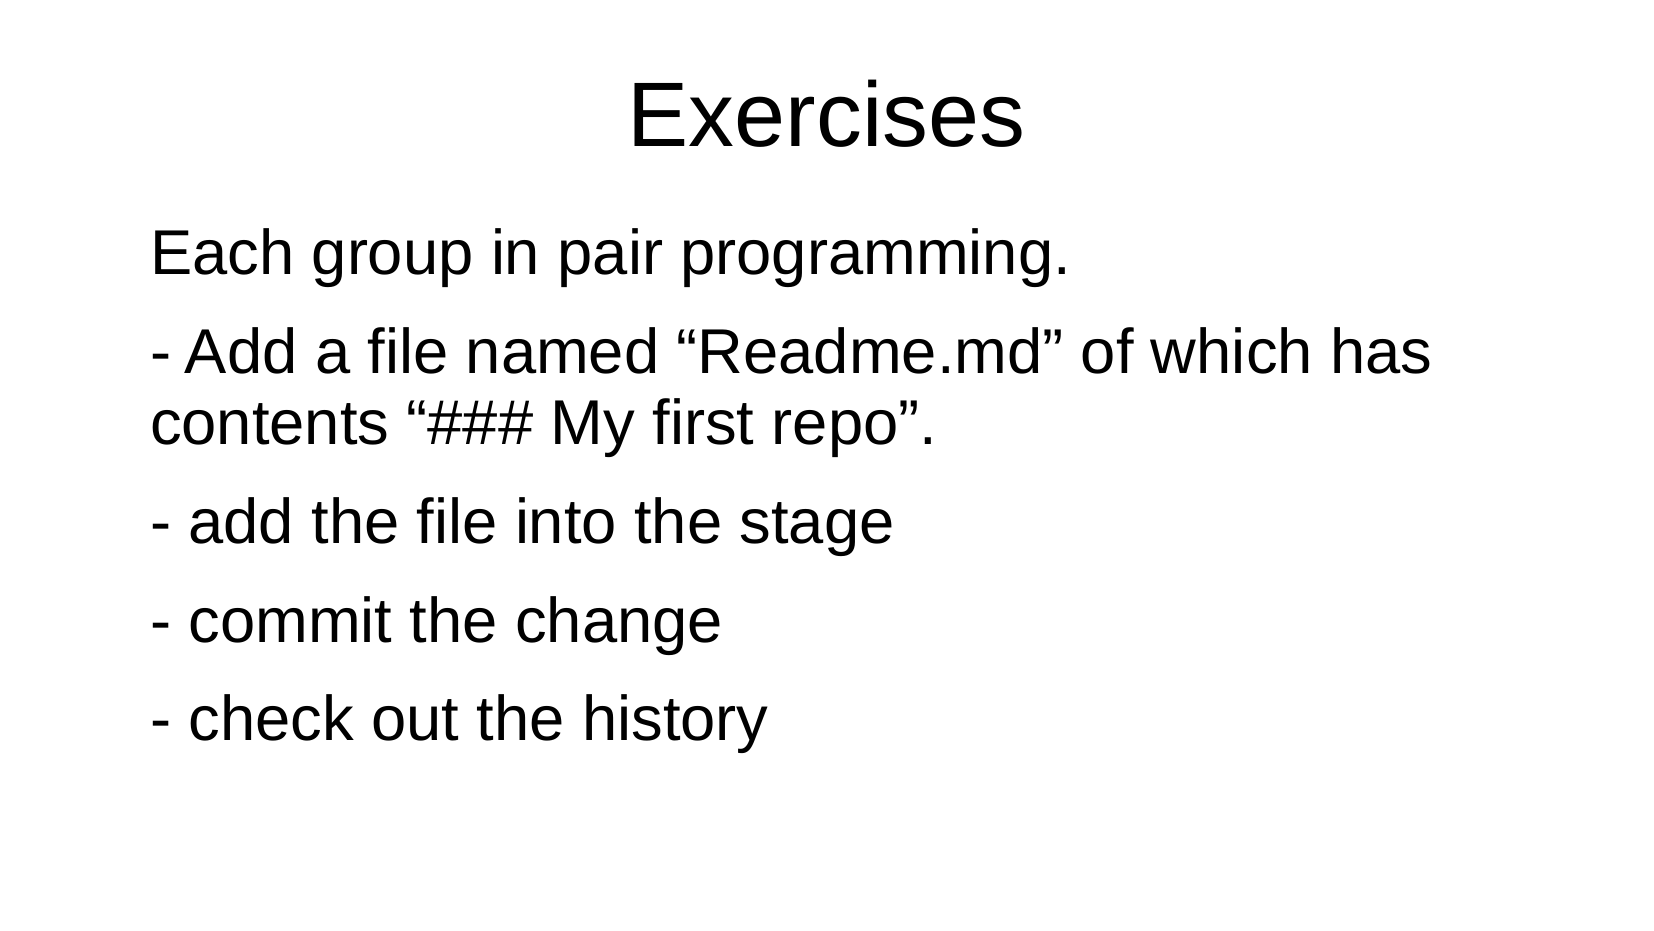

# Exercises
Each group in pair programming.
- Add a file named “Readme.md” of which has contents “### My first repo”.
- add the file into the stage
- commit the change
- check out the history